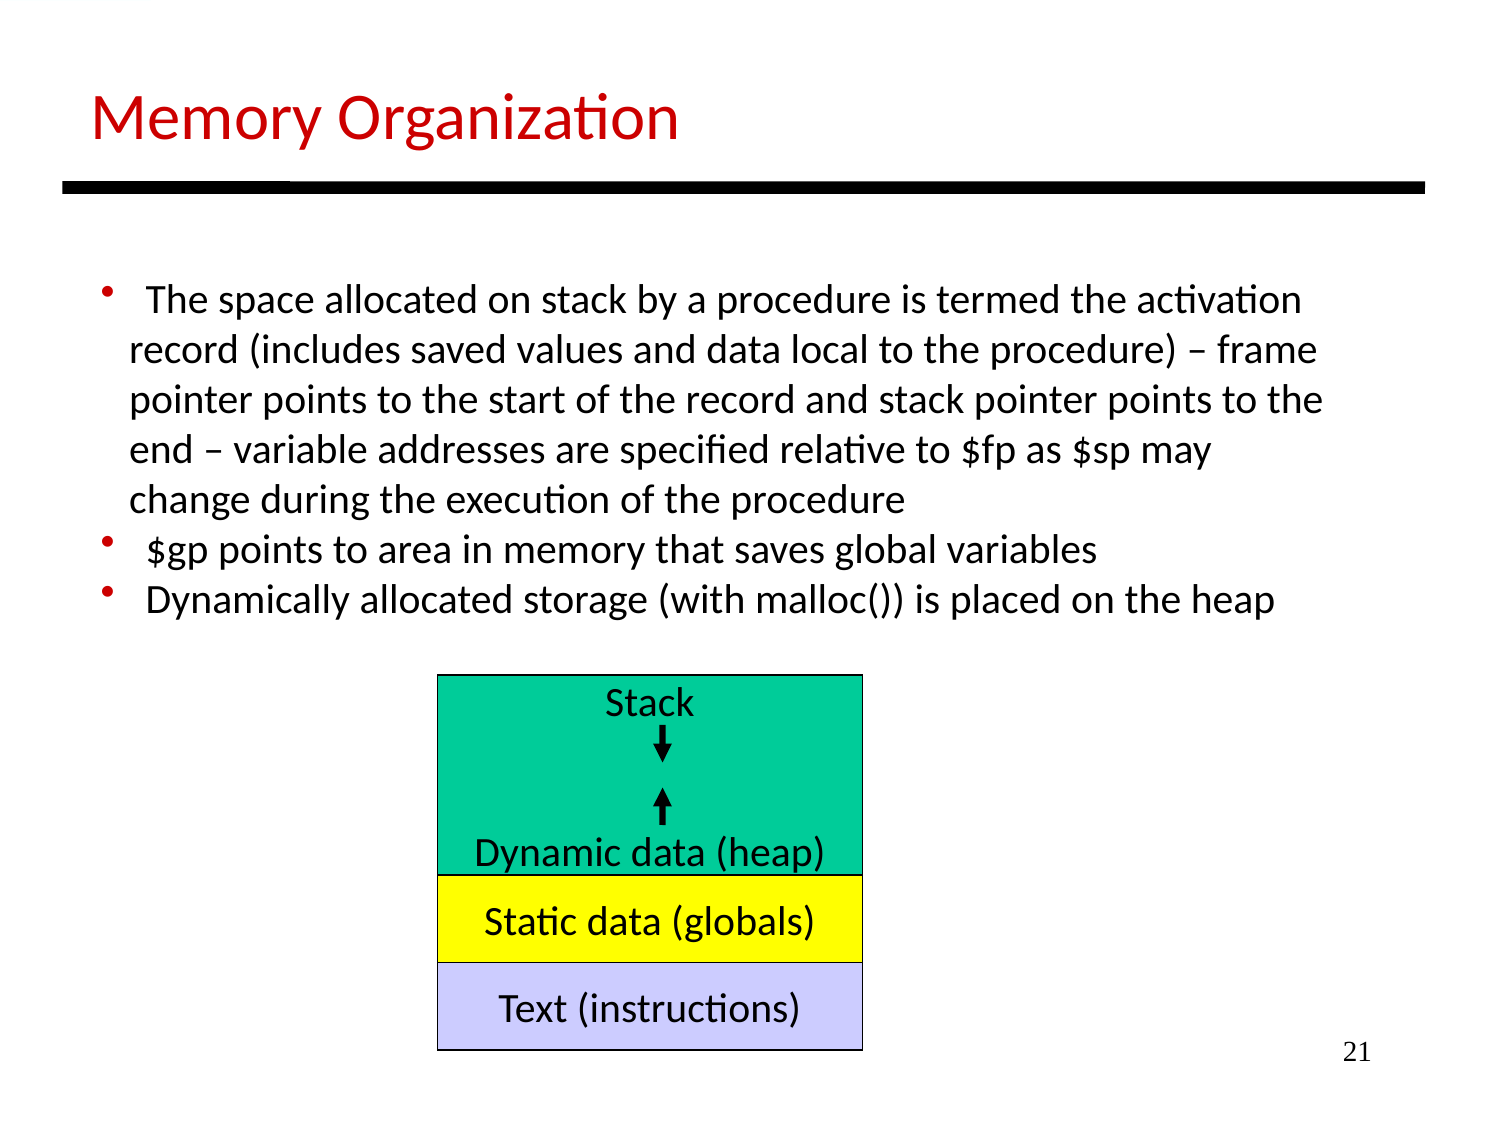

Memory Organization
 The space allocated on stack by a procedure is termed the activation
 record (includes saved values and data local to the procedure) – frame
 pointer points to the start of the record and stack pointer points to the
 end – variable addresses are specified relative to $fp as $sp may
 change during the execution of the procedure
 $gp points to area in memory that saves global variables
 Dynamically allocated storage (with malloc()) is placed on the heap
Stack
Dynamic data (heap)
Static data (globals)
Text (instructions)